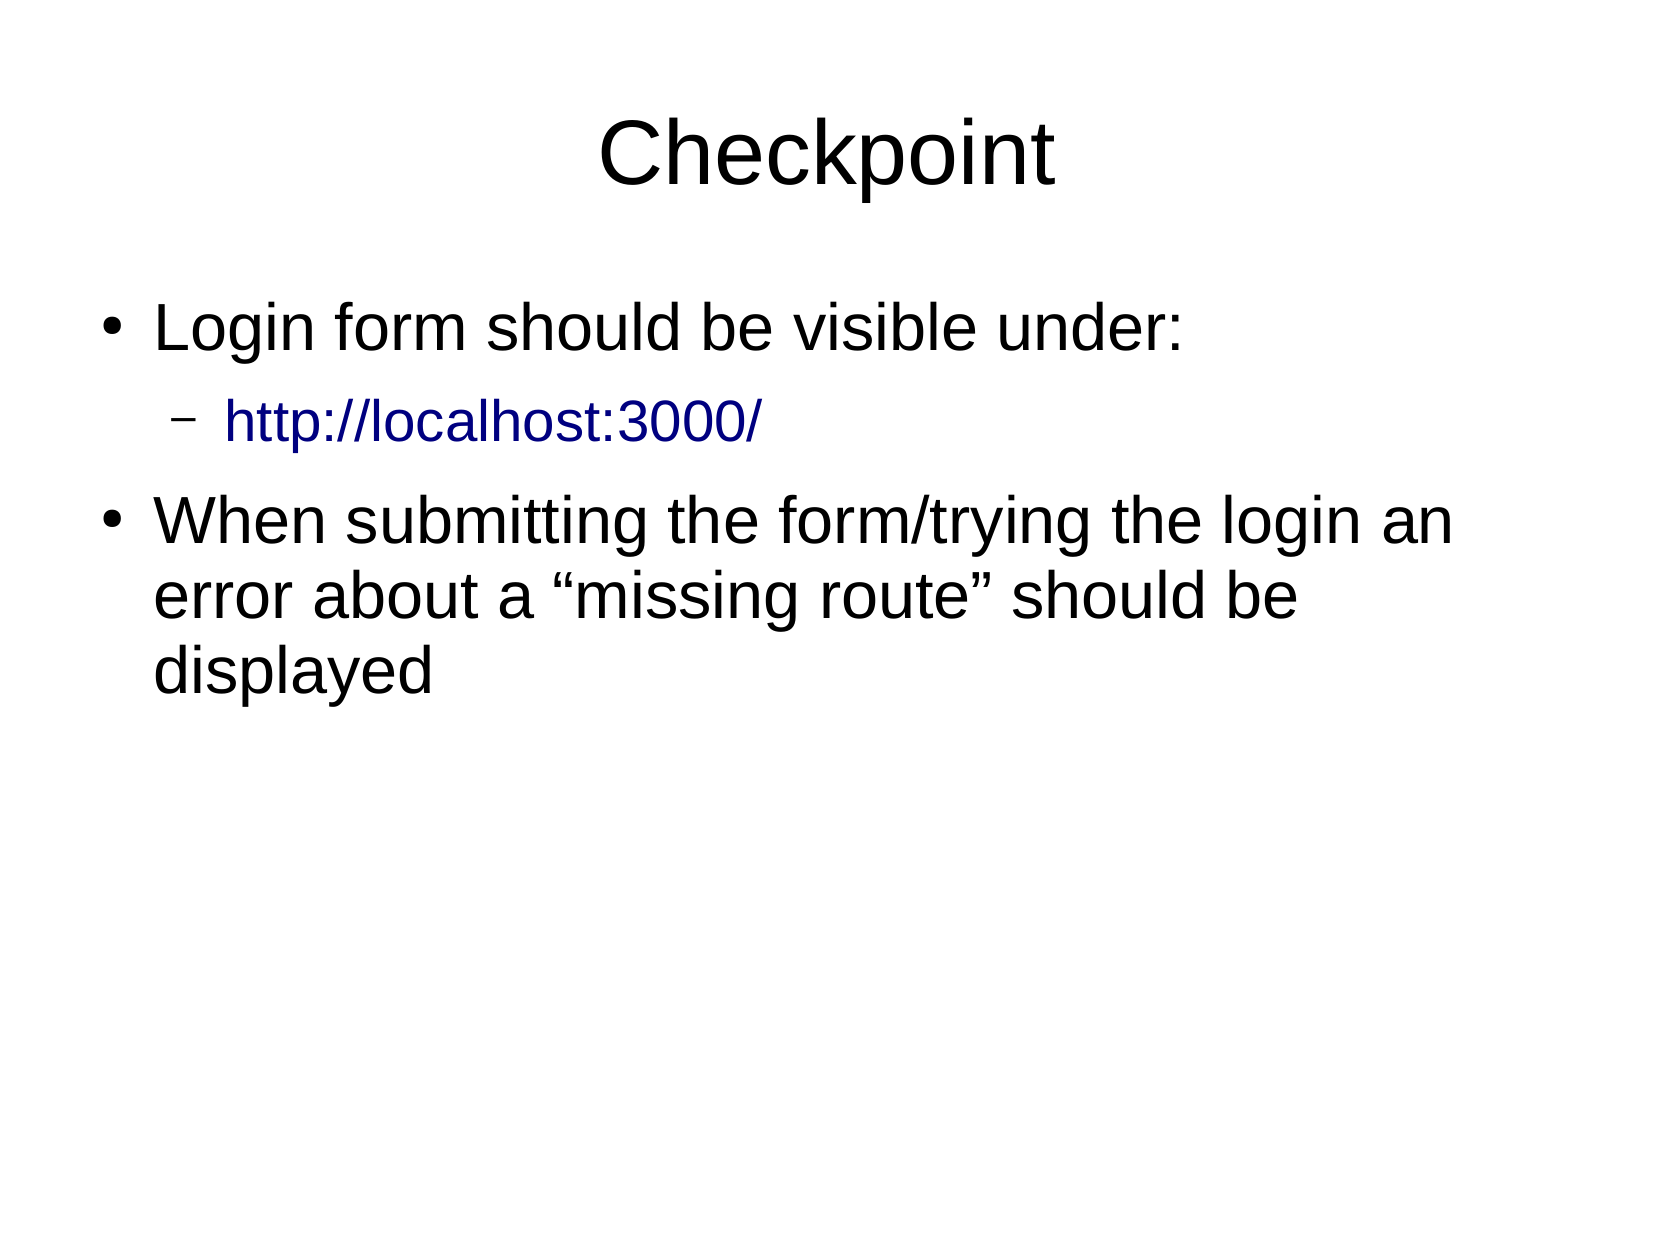

# Checkpoint
Login form should be visible under:
http://localhost:3000/
When submitting the form/trying the login an error about a “missing route” should be displayed